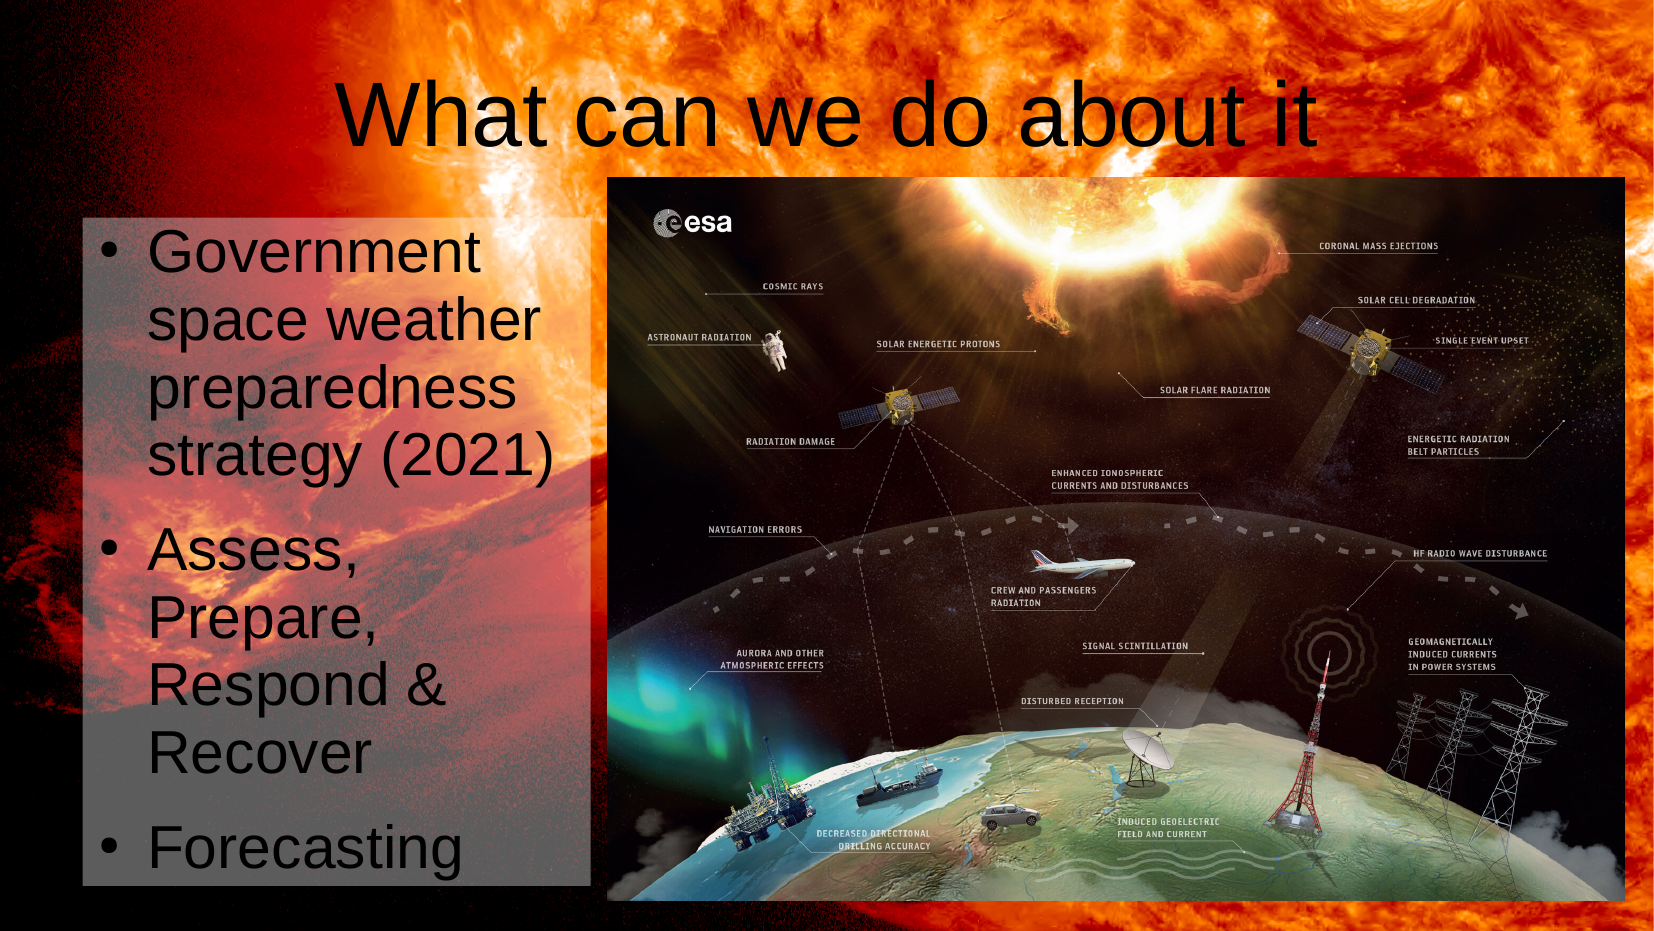

# What can we do about it
Government space weather preparedness strategy (2021)
Assess, Prepare, Respond & Recover
Forecasting